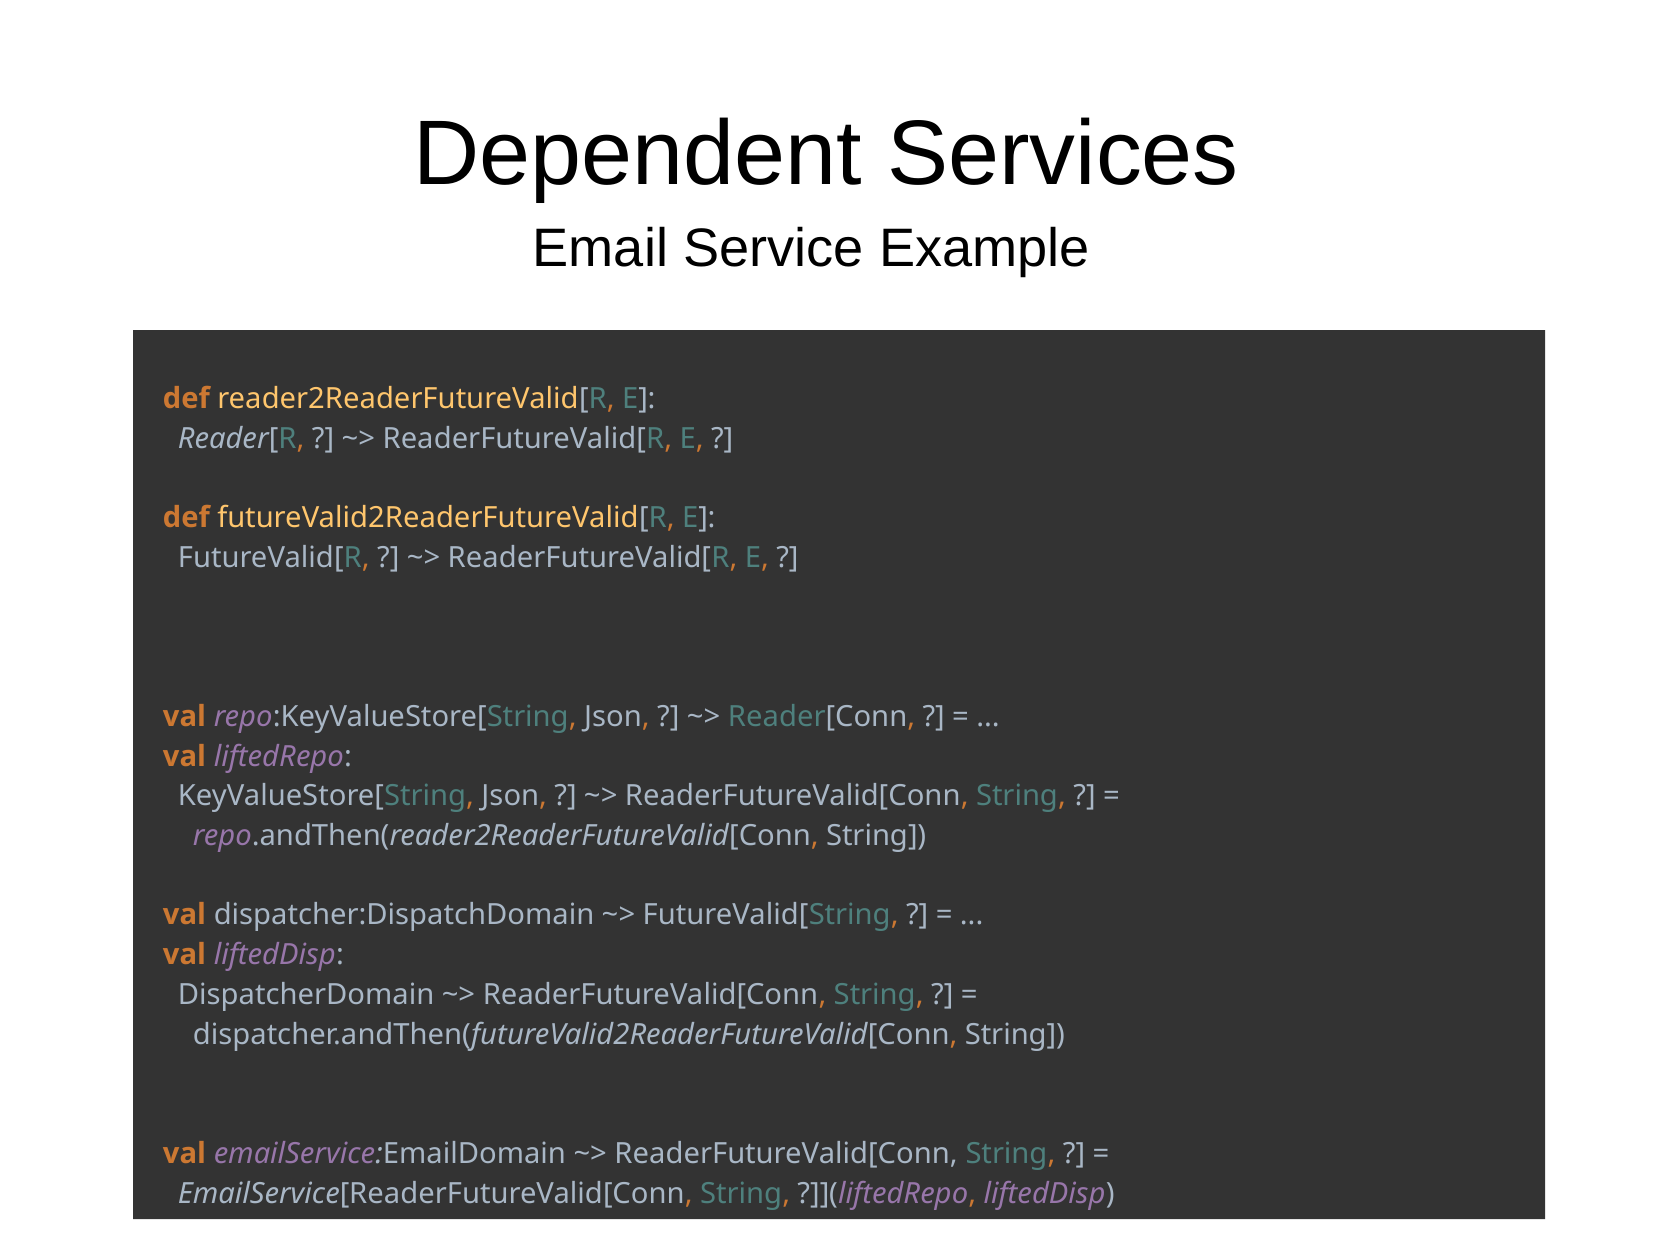

# Dependent Services
Email Service Example
def reader2ReaderFutureValid[R, E]:
 Reader[R, ?] ~> ReaderFutureValid[R, E, ?]
def futureValid2ReaderFutureValid[R, E]:
 FutureValid[R, ?] ~> ReaderFutureValid[R, E, ?]
val repo:KeyValueStore[String, Json, ?] ~> Reader[Conn, ?] = ...
val liftedRepo:
 KeyValueStore[String, Json, ?] ~> ReaderFutureValid[Conn, String, ?] =
 repo.andThen(reader2ReaderFutureValid[Conn, String])
val dispatcher:DispatchDomain ~> FutureValid[String, ?] = ...
val liftedDisp:
 DispatcherDomain ~> ReaderFutureValid[Conn, String, ?] =
 dispatcher.andThen(futureValid2ReaderFutureValid[Conn, String])
val emailService:EmailDomain ~> ReaderFutureValid[Conn, String, ?] =
 EmailService[ReaderFutureValid[Conn, String, ?]](liftedRepo, liftedDisp)